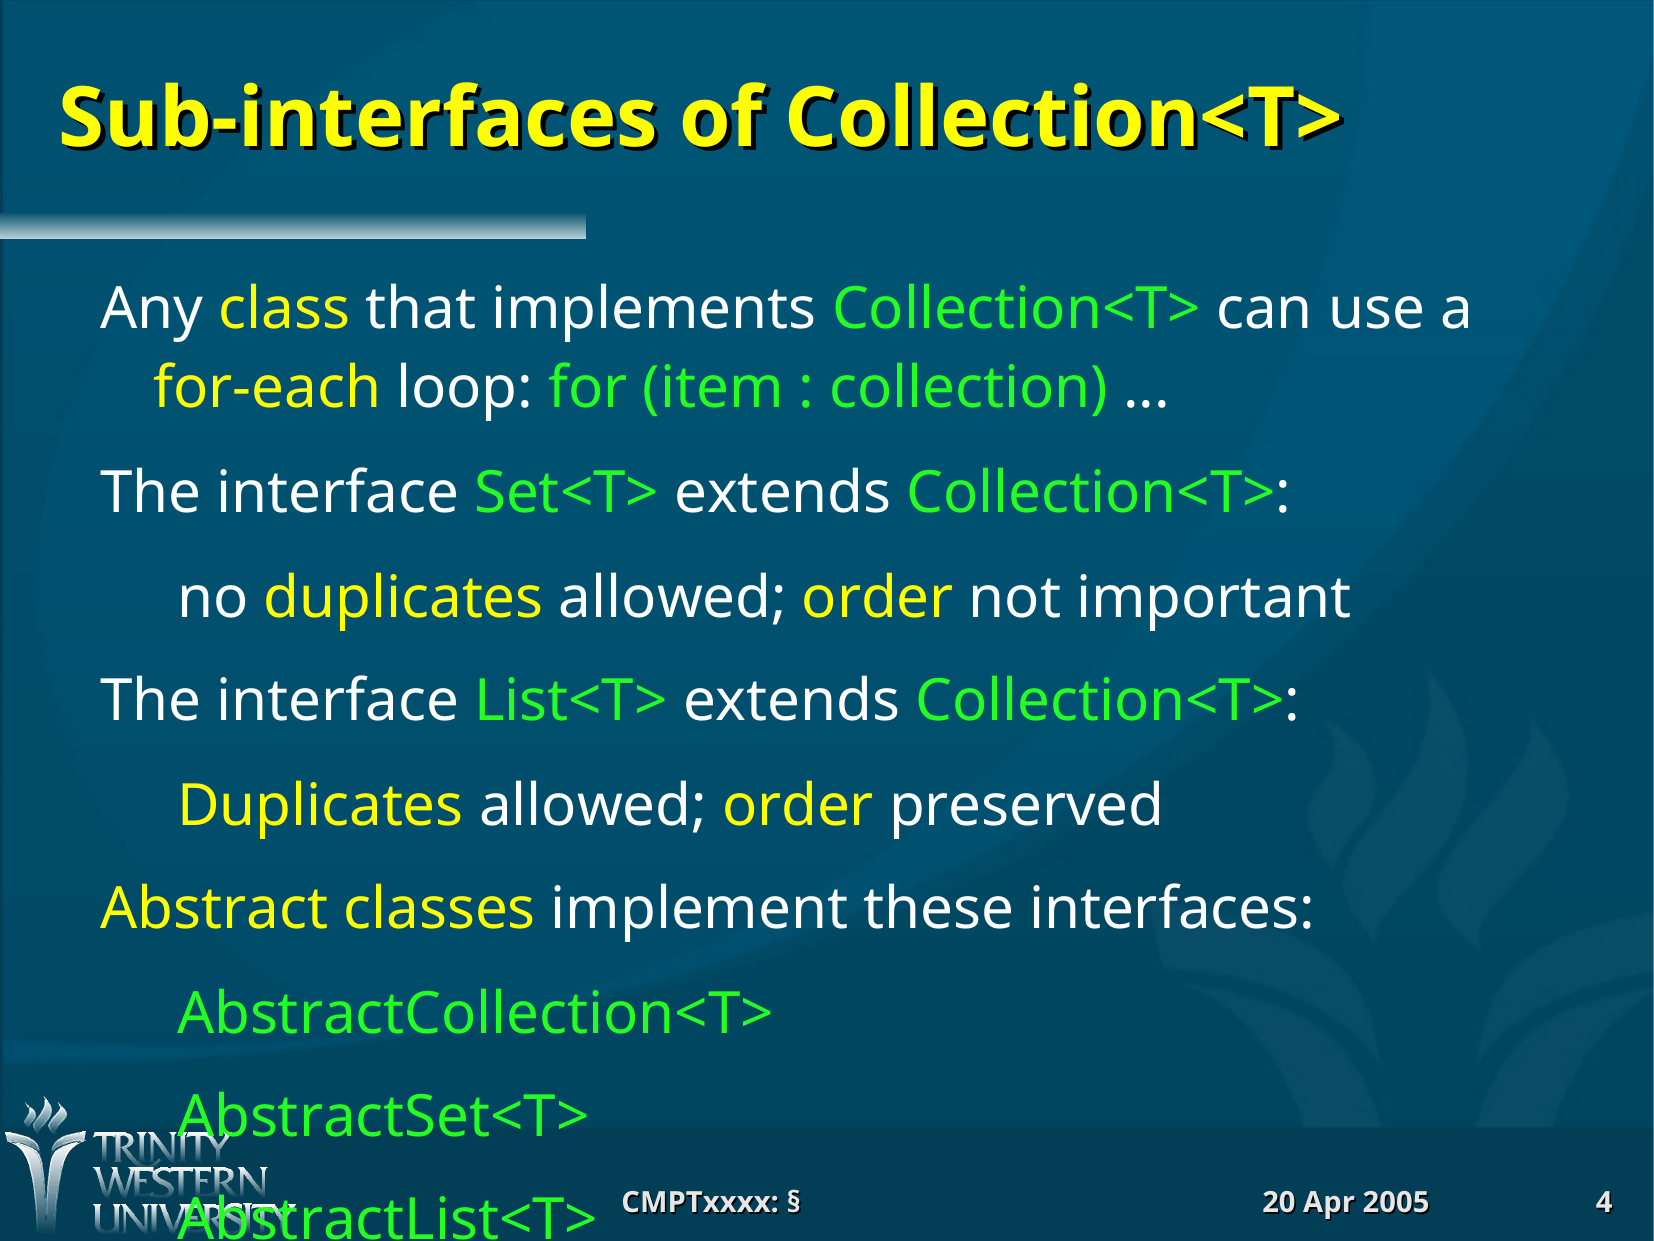

# Sub-interfaces of Collection<T>
Any class that implements Collection<T> can use a for-each loop: for (item : collection) ...
The interface Set<T> extends Collection<T>:
no duplicates allowed; order not important
The interface List<T> extends Collection<T>:
Duplicates allowed; order preserved
Abstract classes implement these interfaces:
AbstractCollection<T>
AbstractSet<T>
AbstractList<T>
CMPTxxxx: §
20 Apr 2005
4